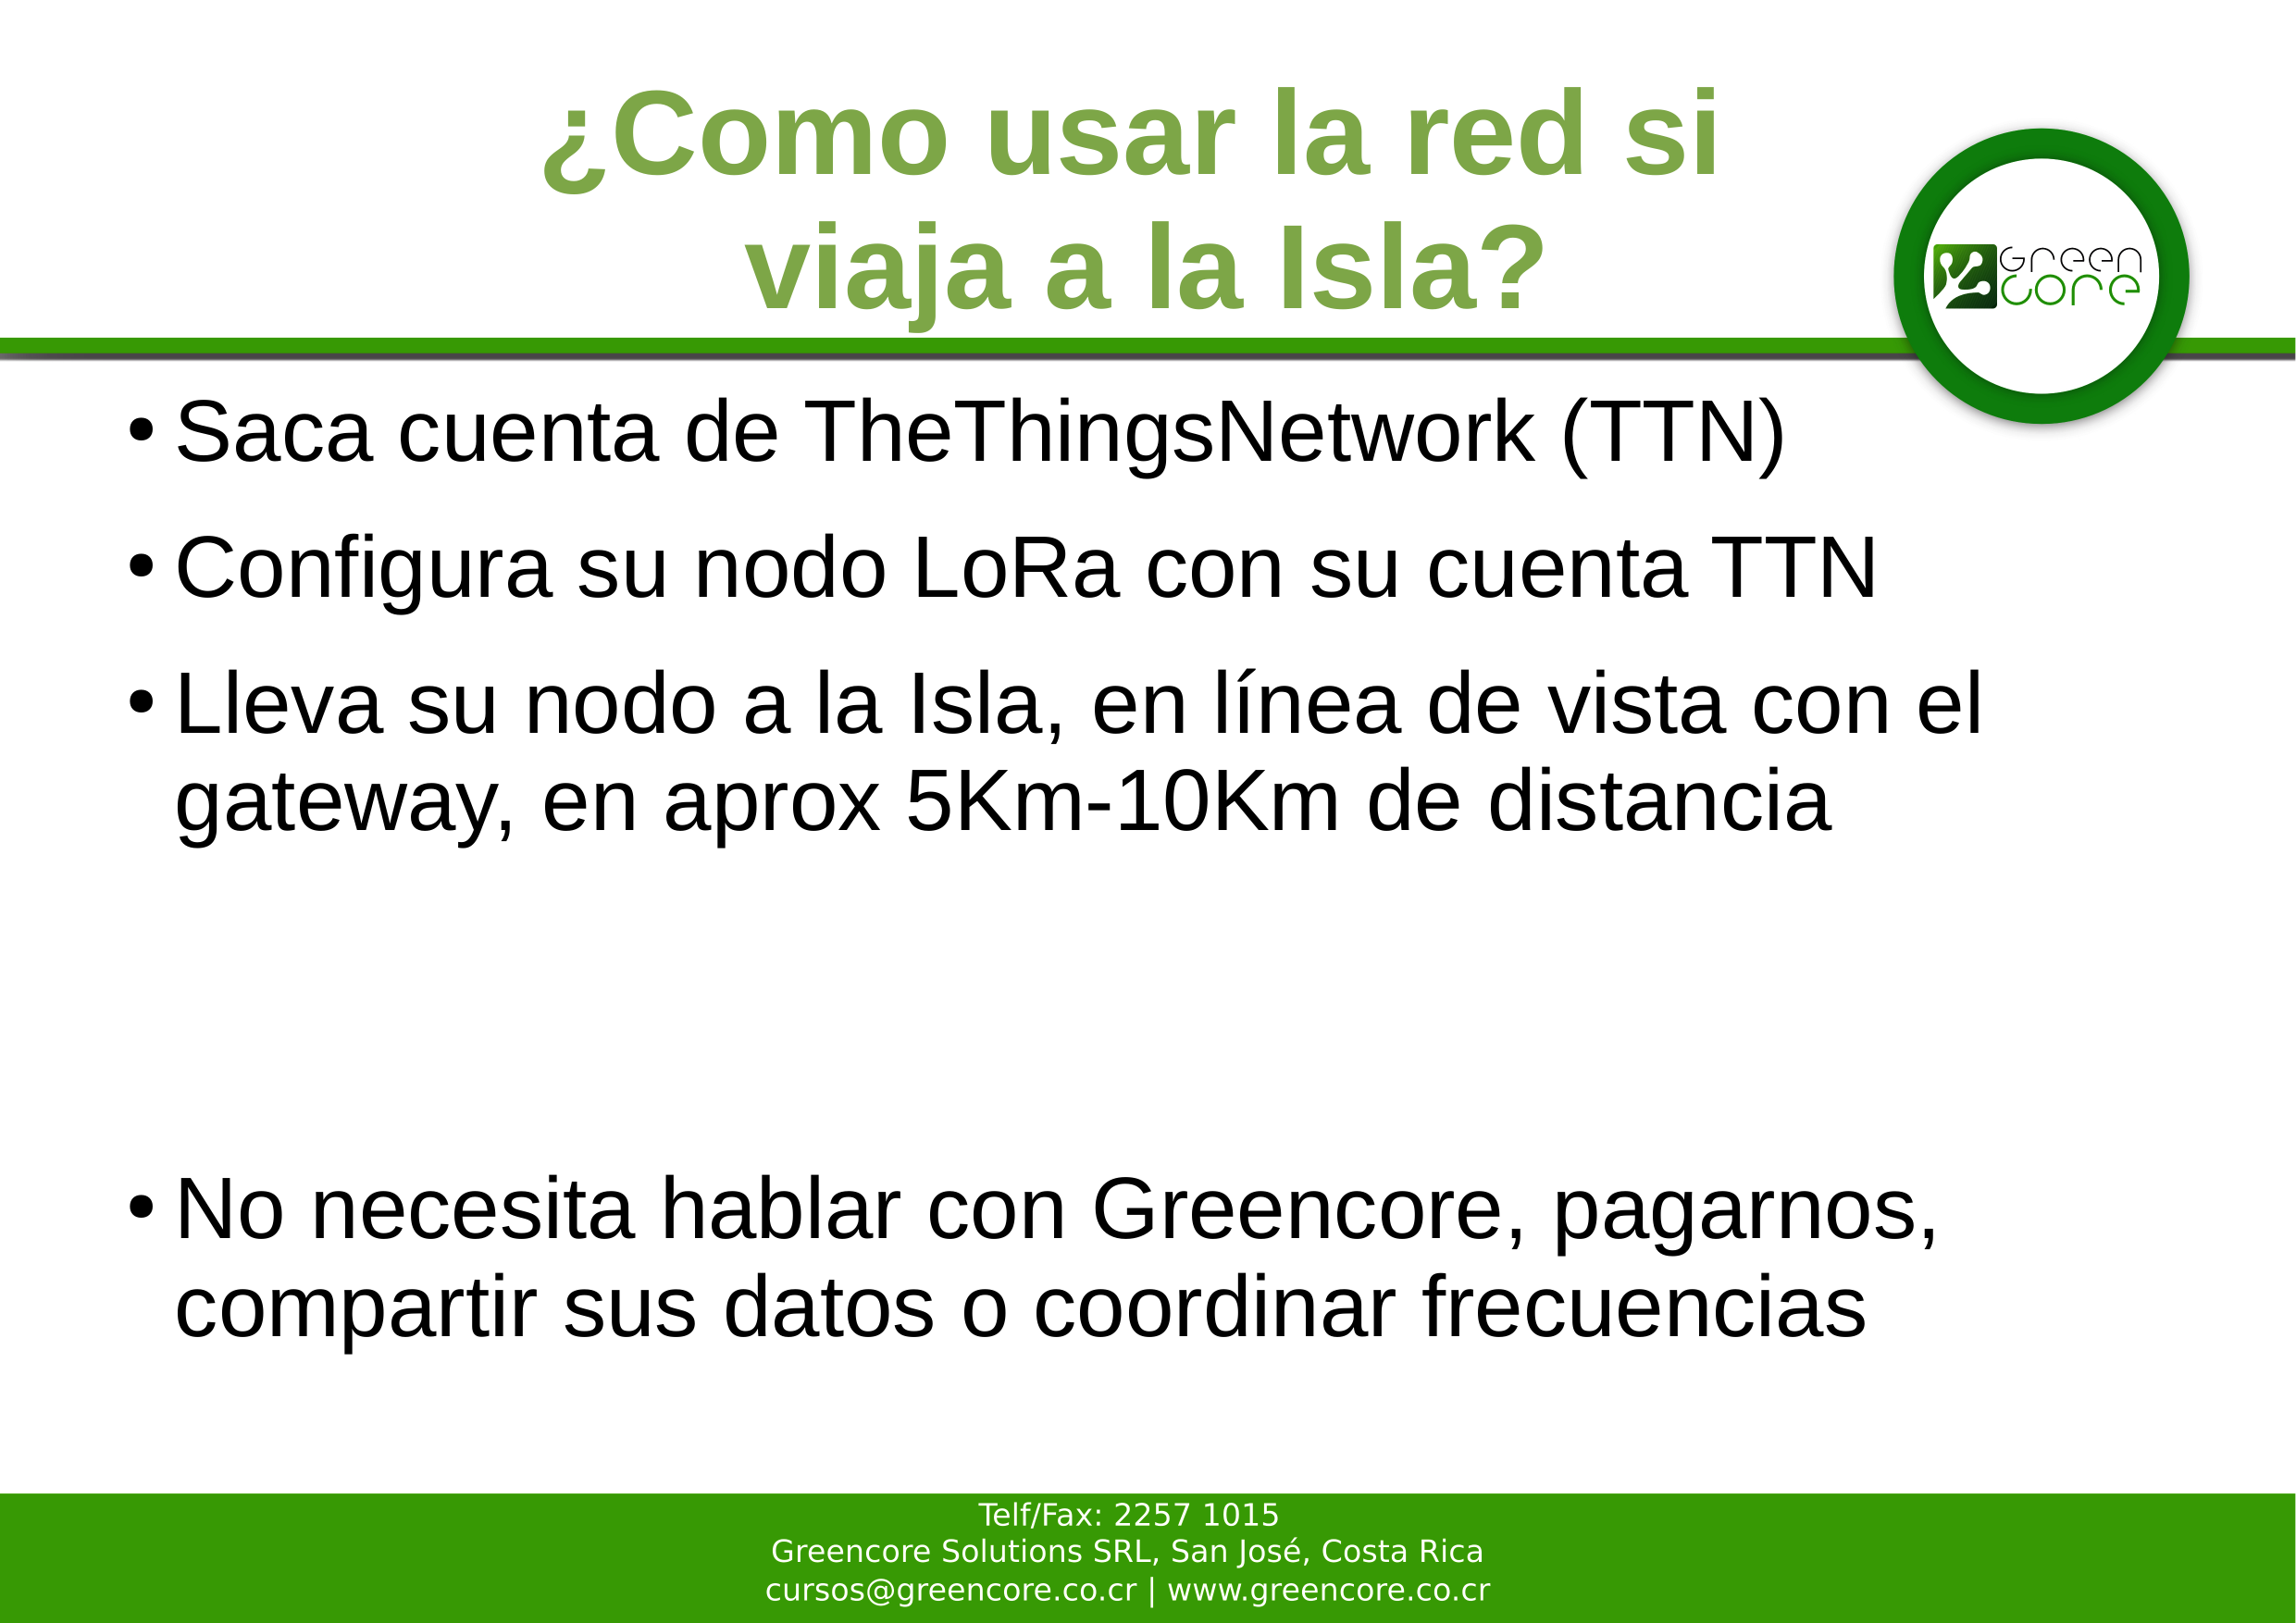

# ¿Como usar la red si viaja a la Isla?
Saca cuenta de TheThingsNetwork (TTN)
Configura su nodo LoRa con su cuenta TTN
Lleva su nodo a la Isla, en línea de vista con el gateway, en aprox 5Km-10Km de distancia
No necesita hablar con Greencore, pagarnos, compartir sus datos o coordinar frecuencias